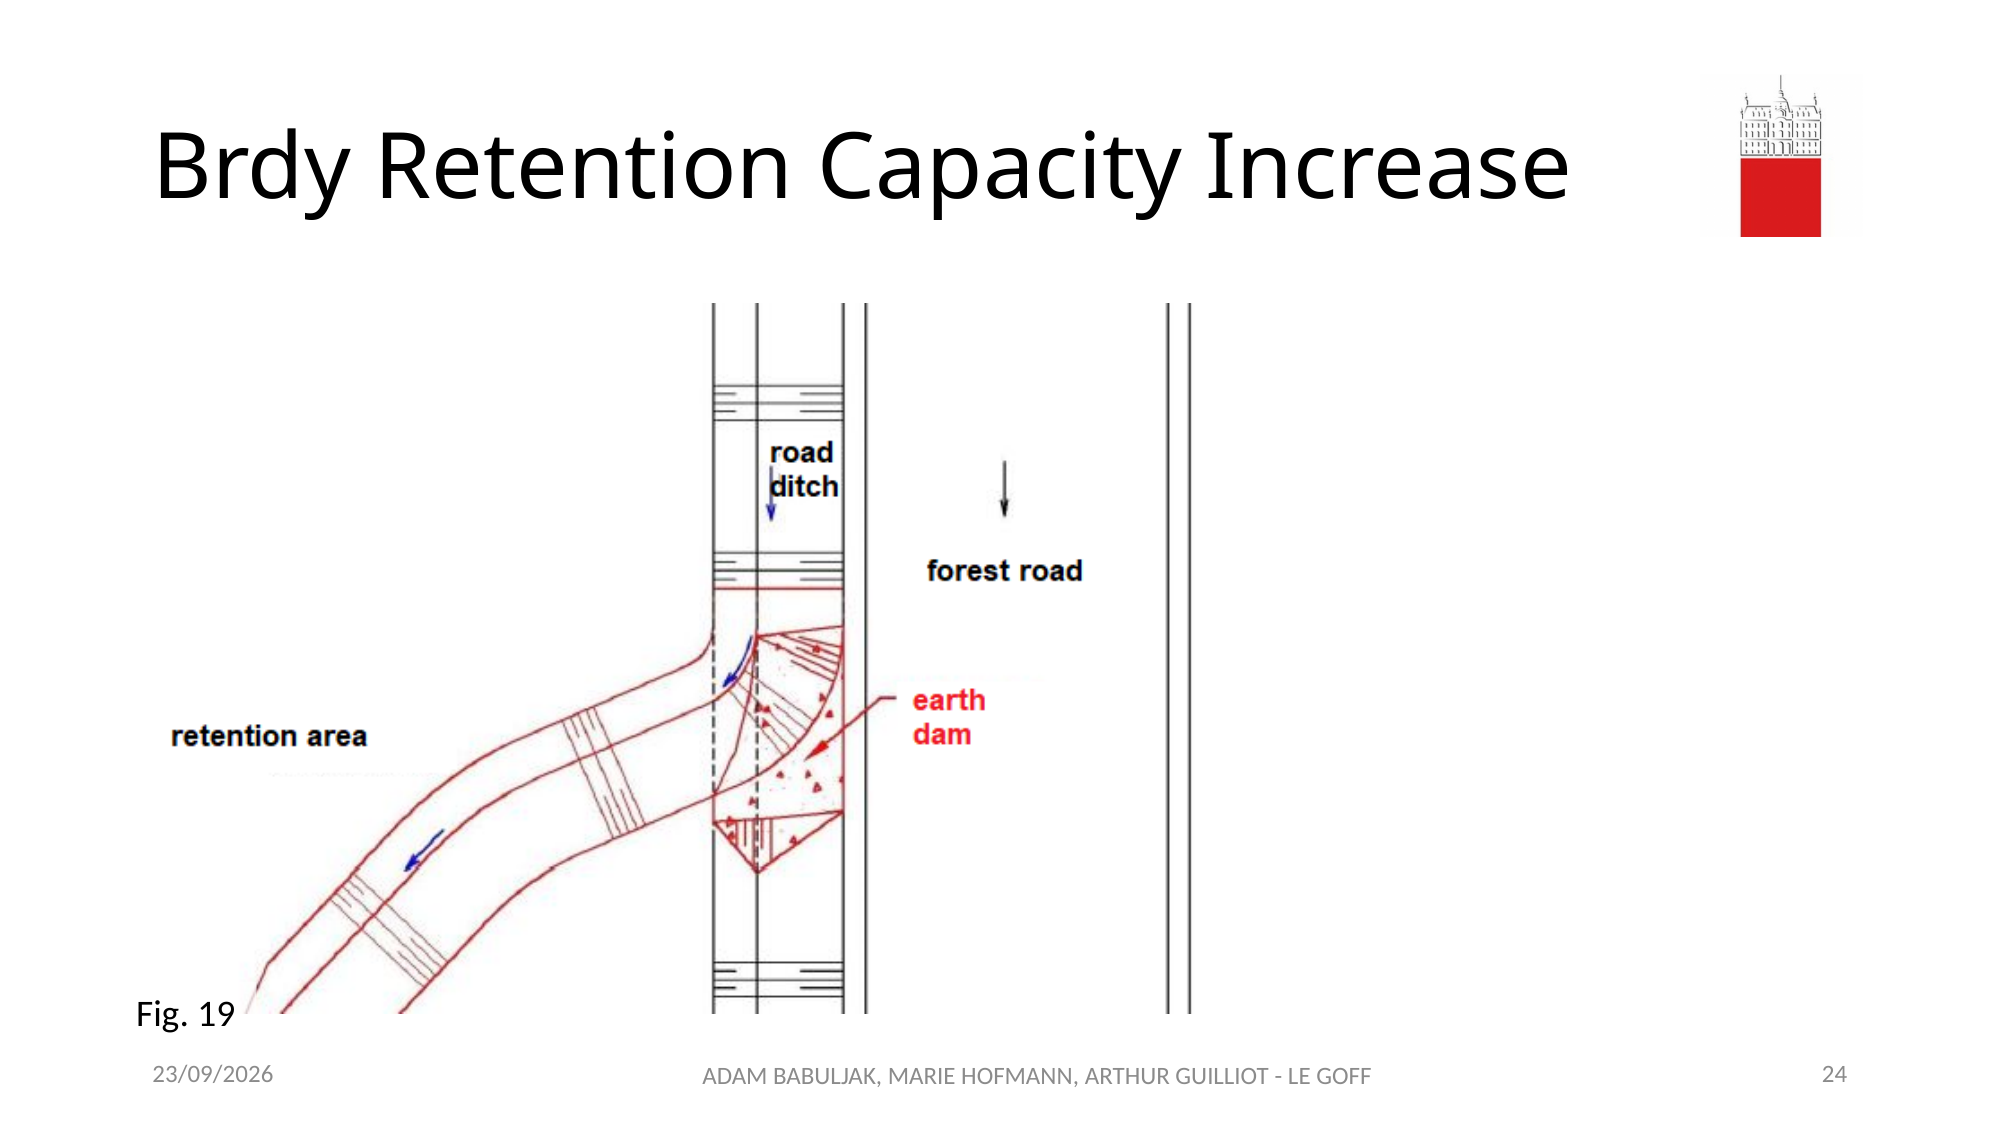

# Brdy Retention Capacity Increase
Fig. 19
ADAM BABULJAK, MARIE HOFMANN, ARTHUR GUILLIOT - LE GOFF